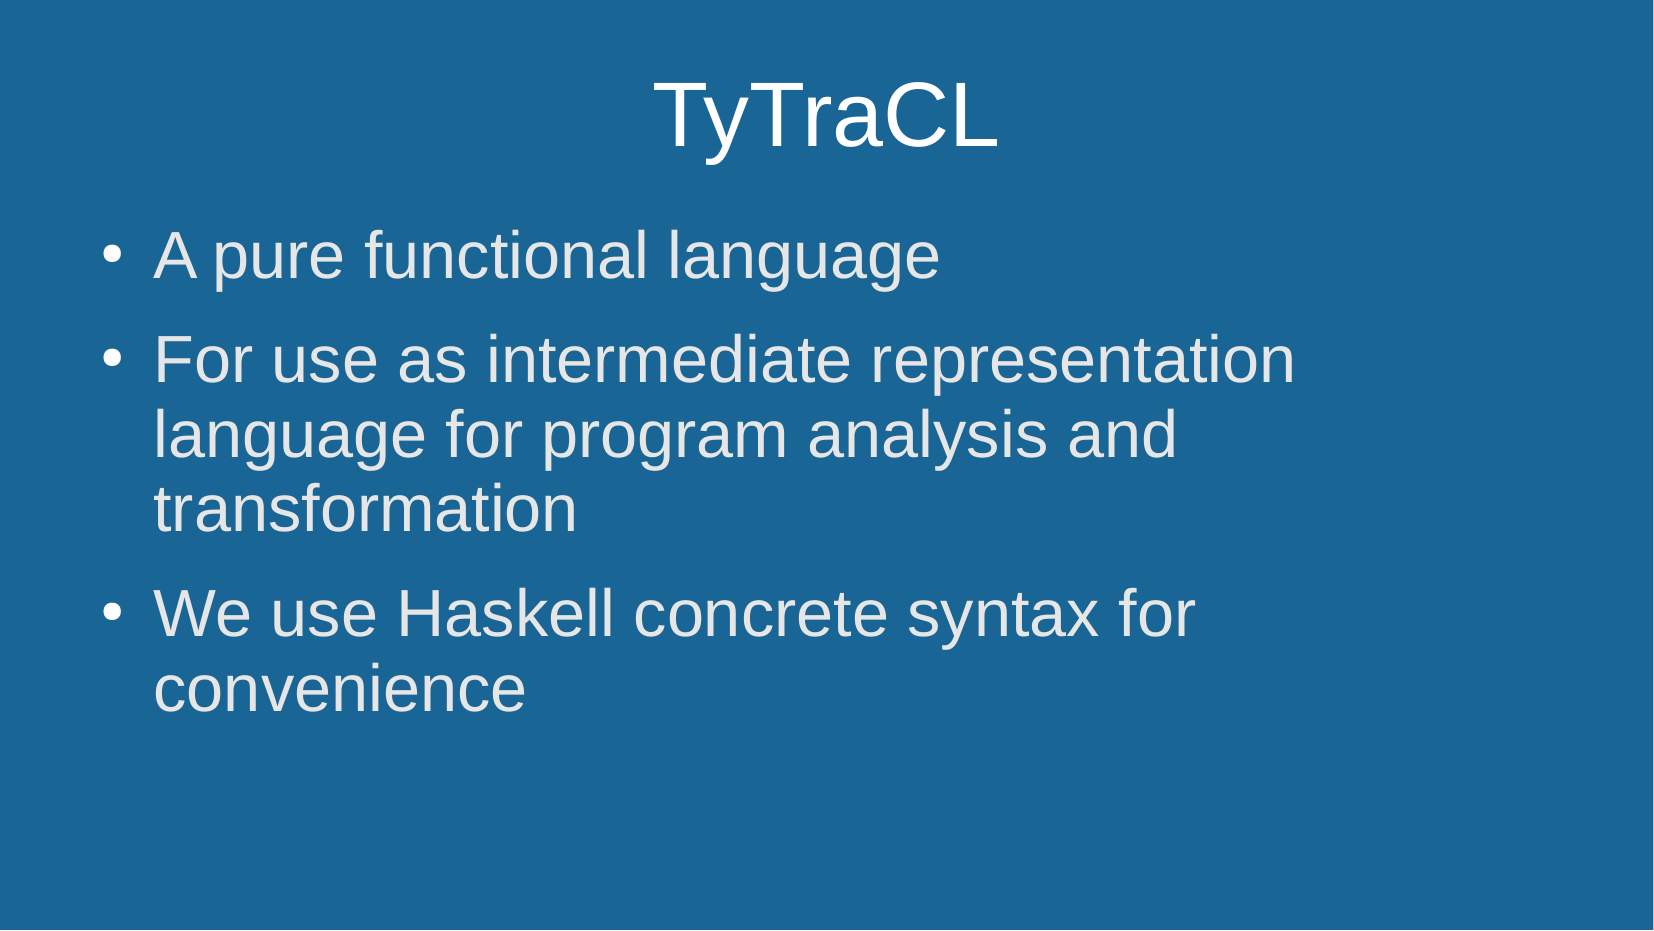

# TyTraCL
A pure functional language
For use as intermediate representation language for program analysis and transformation
We use Haskell concrete syntax for convenience